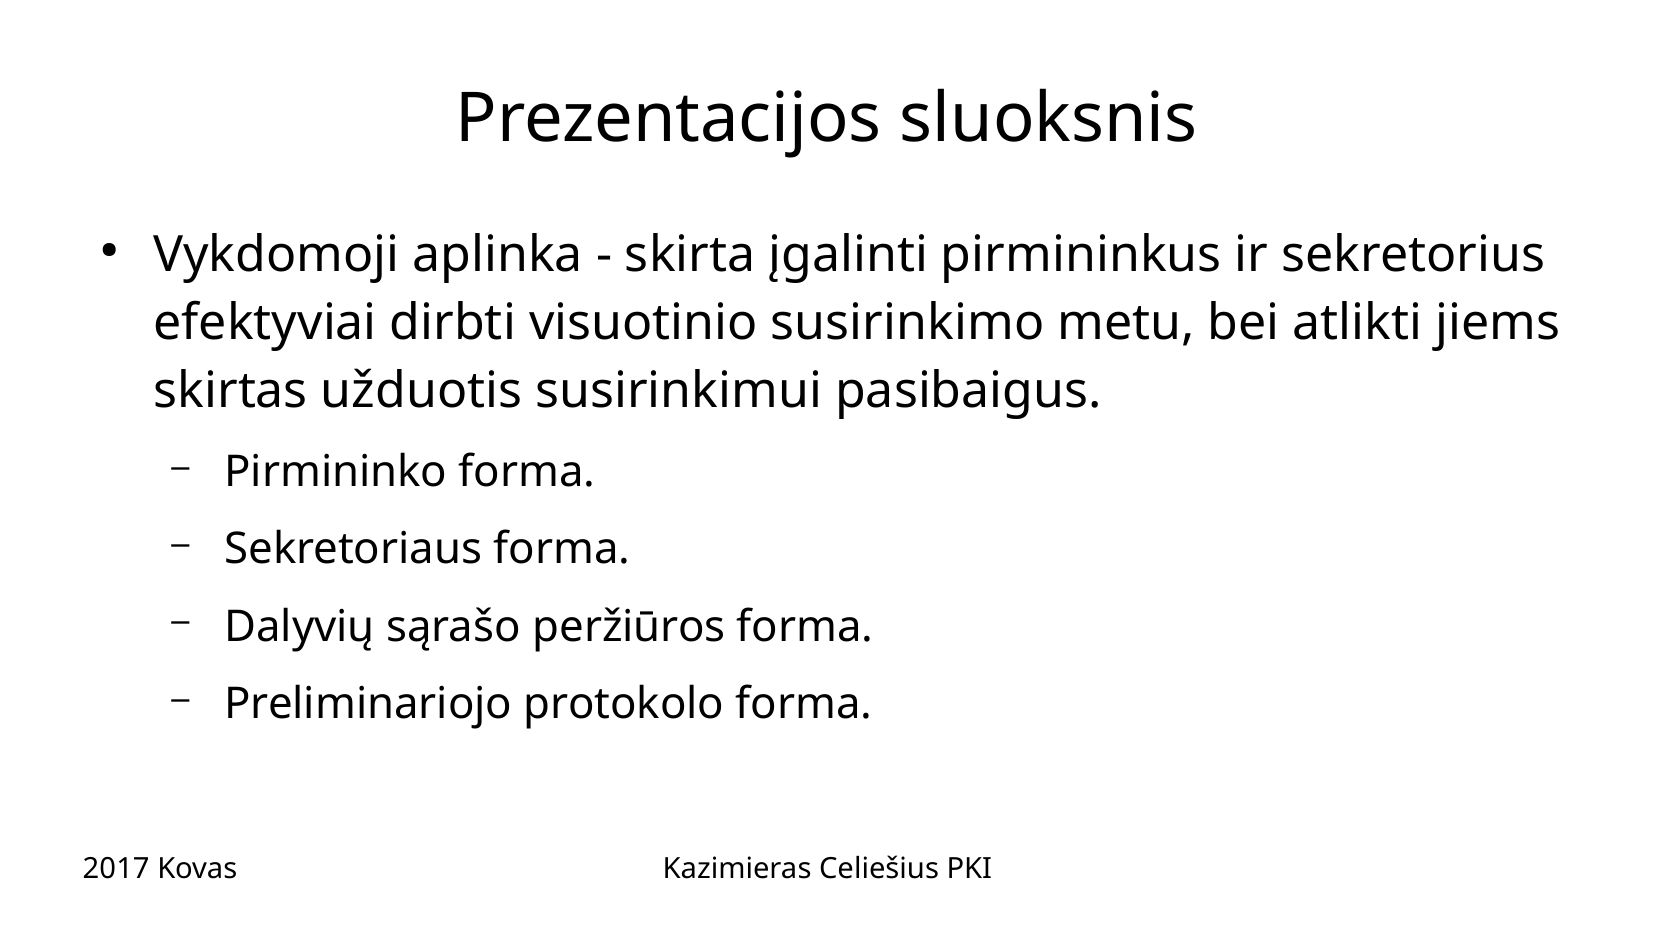

# Prezentacijos sluoksnis
Vykdomoji aplinka - skirta įgalinti pirmininkus ir sekretorius efektyviai dirbti visuotinio susirinkimo metu, bei atlikti jiems skirtas užduotis susirinkimui pasibaigus.
Pirmininko forma.
Sekretoriaus forma.
Dalyvių sąrašo peržiūros forma.
Preliminariojo protokolo forma.
2017 Kovas
Kazimieras Celiešius PKI